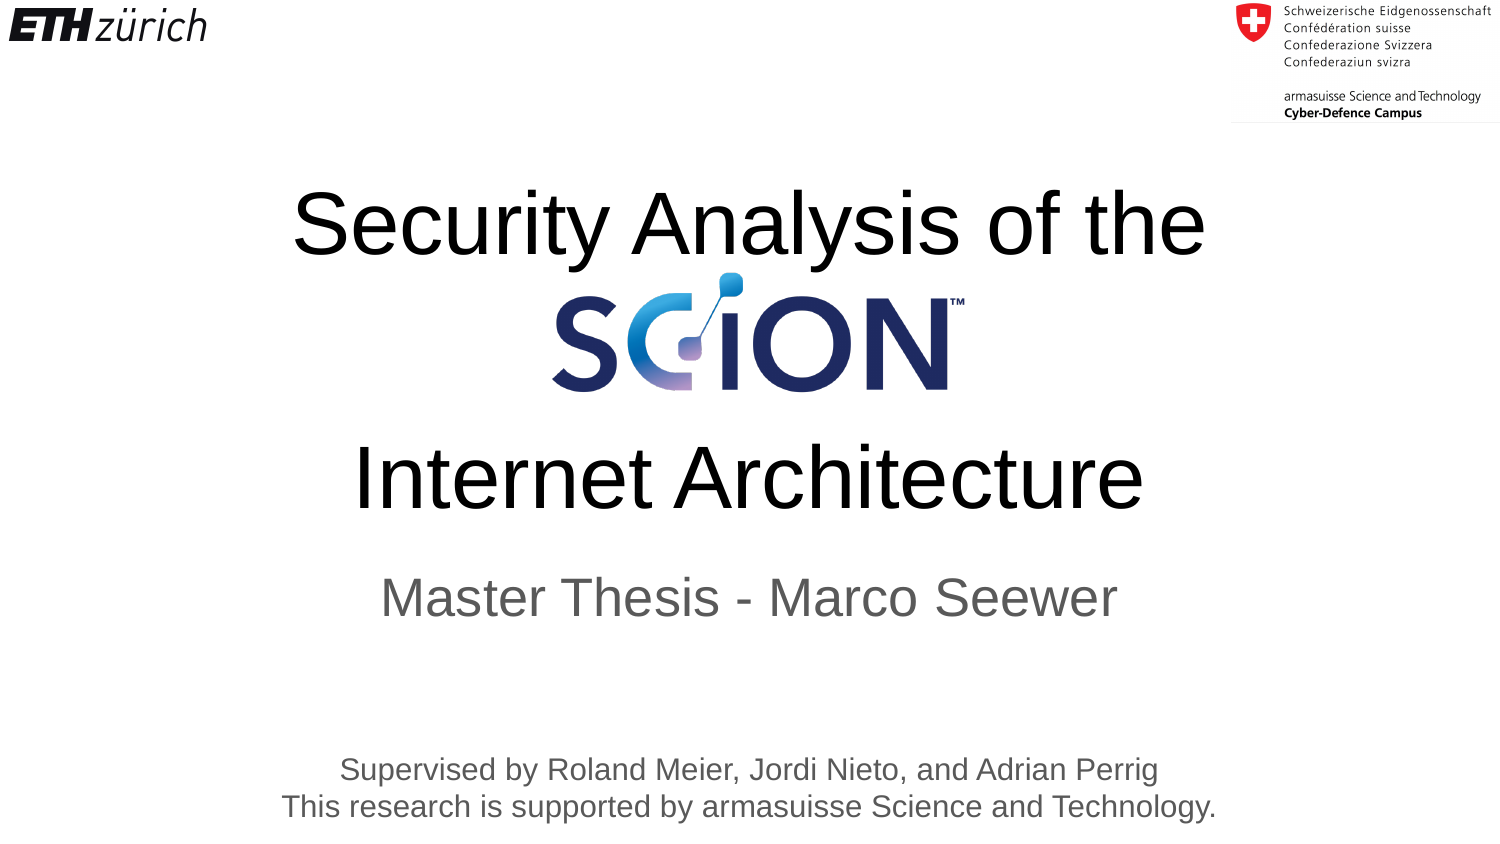

Security Analysis of the
Internet Architecture
# Master Thesis - Marco Seewer
Supervised by Roland Meier, Jordi Nieto, and Adrian Perrig
This research is supported by armasuisse Science and Technology.